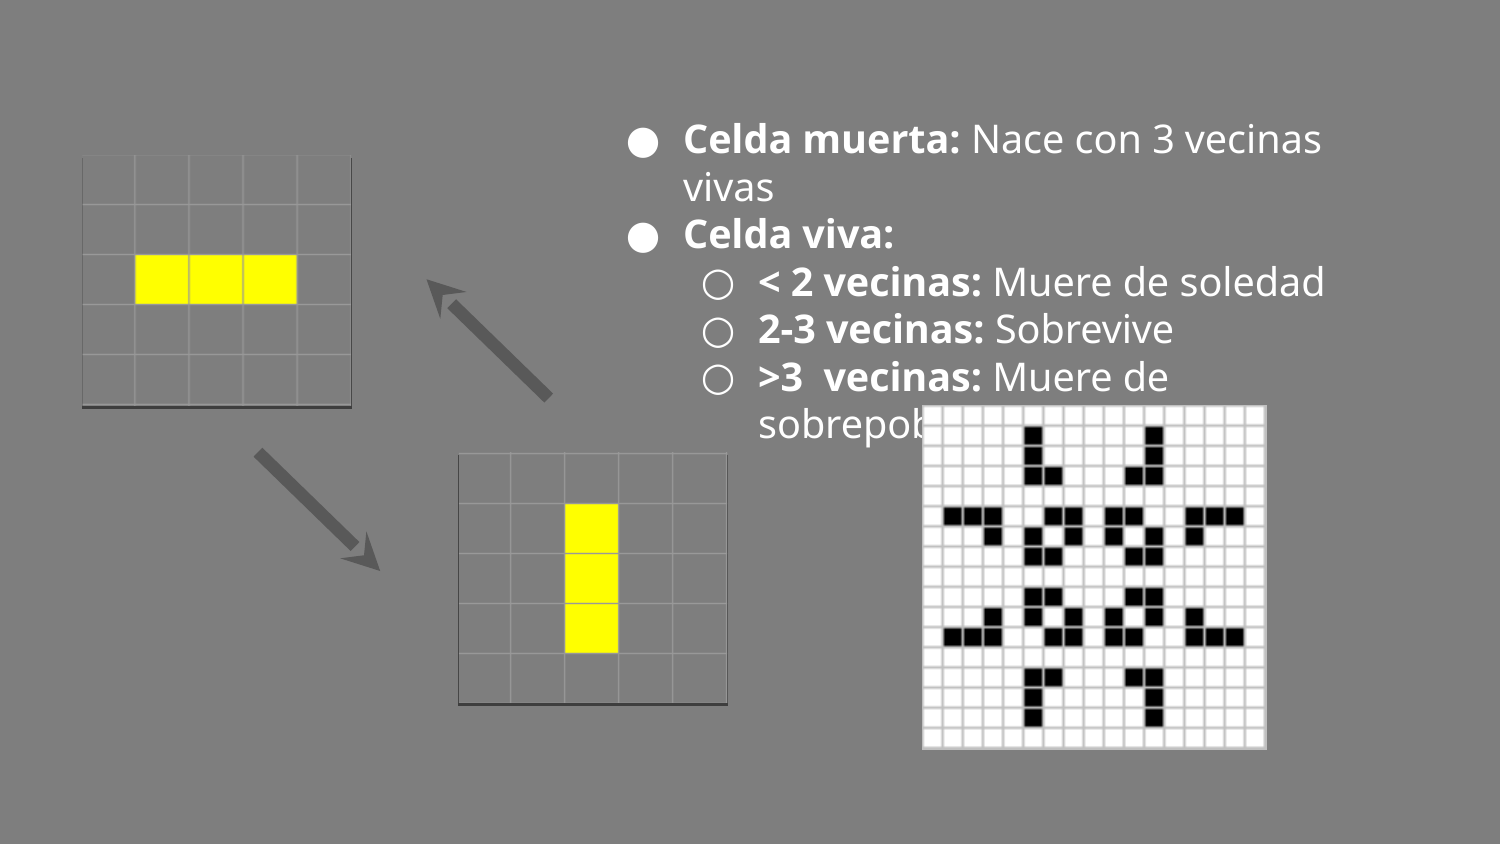

Celda muerta: Nace con 3 vecinas vivas
Celda viva:
< 2 vecinas: Muere de soledad
2-3 vecinas: Sobrevive
>3 vecinas: Muere de sobrepoblación